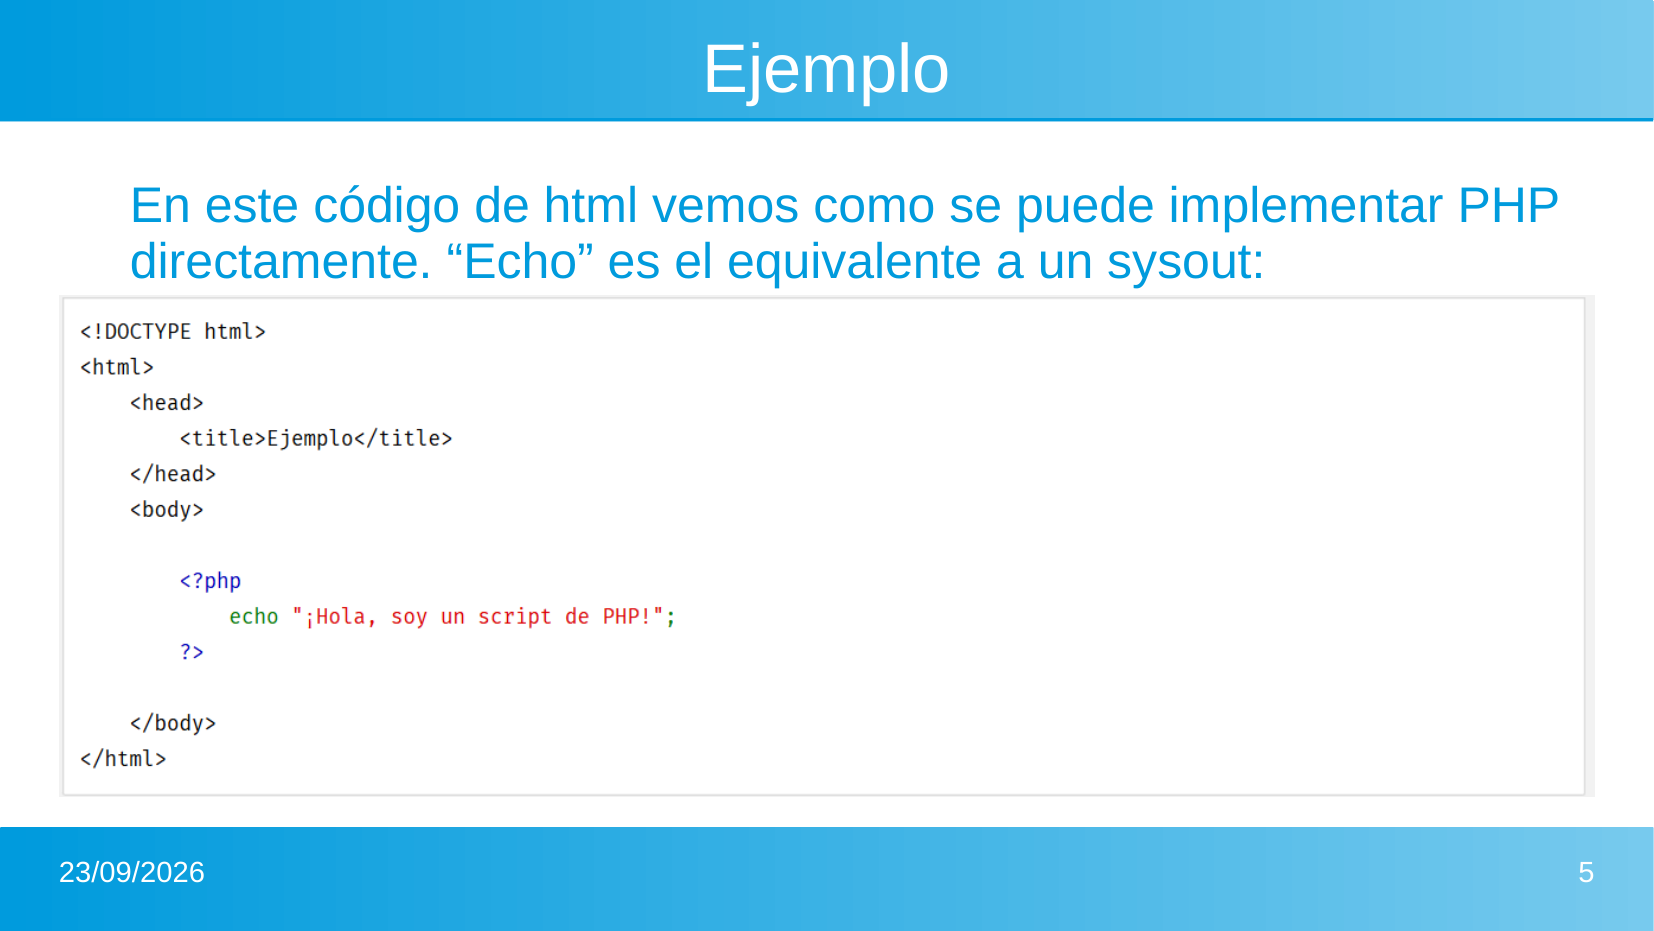

# Ejemplo
En este código de html vemos como se puede implementar PHP directamente. “Echo” es el equivalente a un sysout:
5